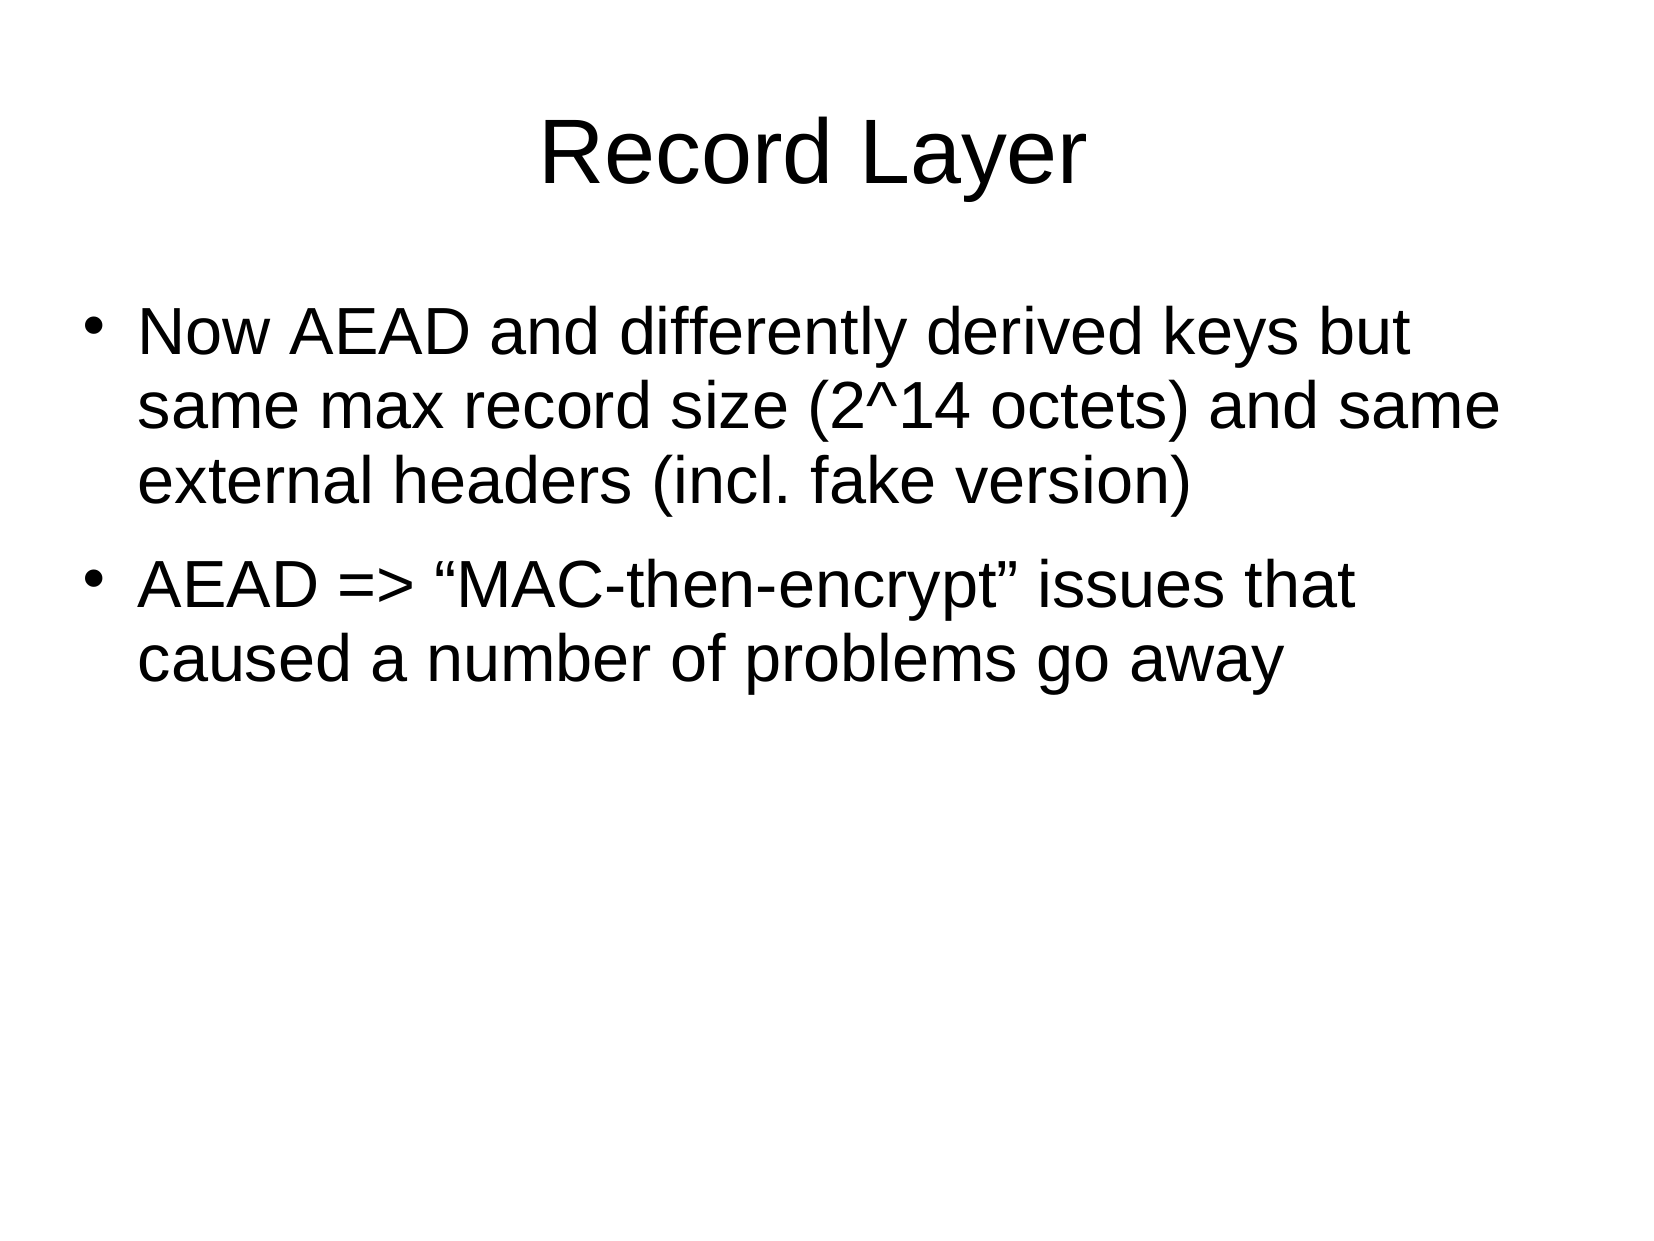

# Record Layer
Now AEAD and differently derived keys but same max record size (2^14 octets) and same external headers (incl. fake version)
AEAD => “MAC-then-encrypt” issues that caused a number of problems go away